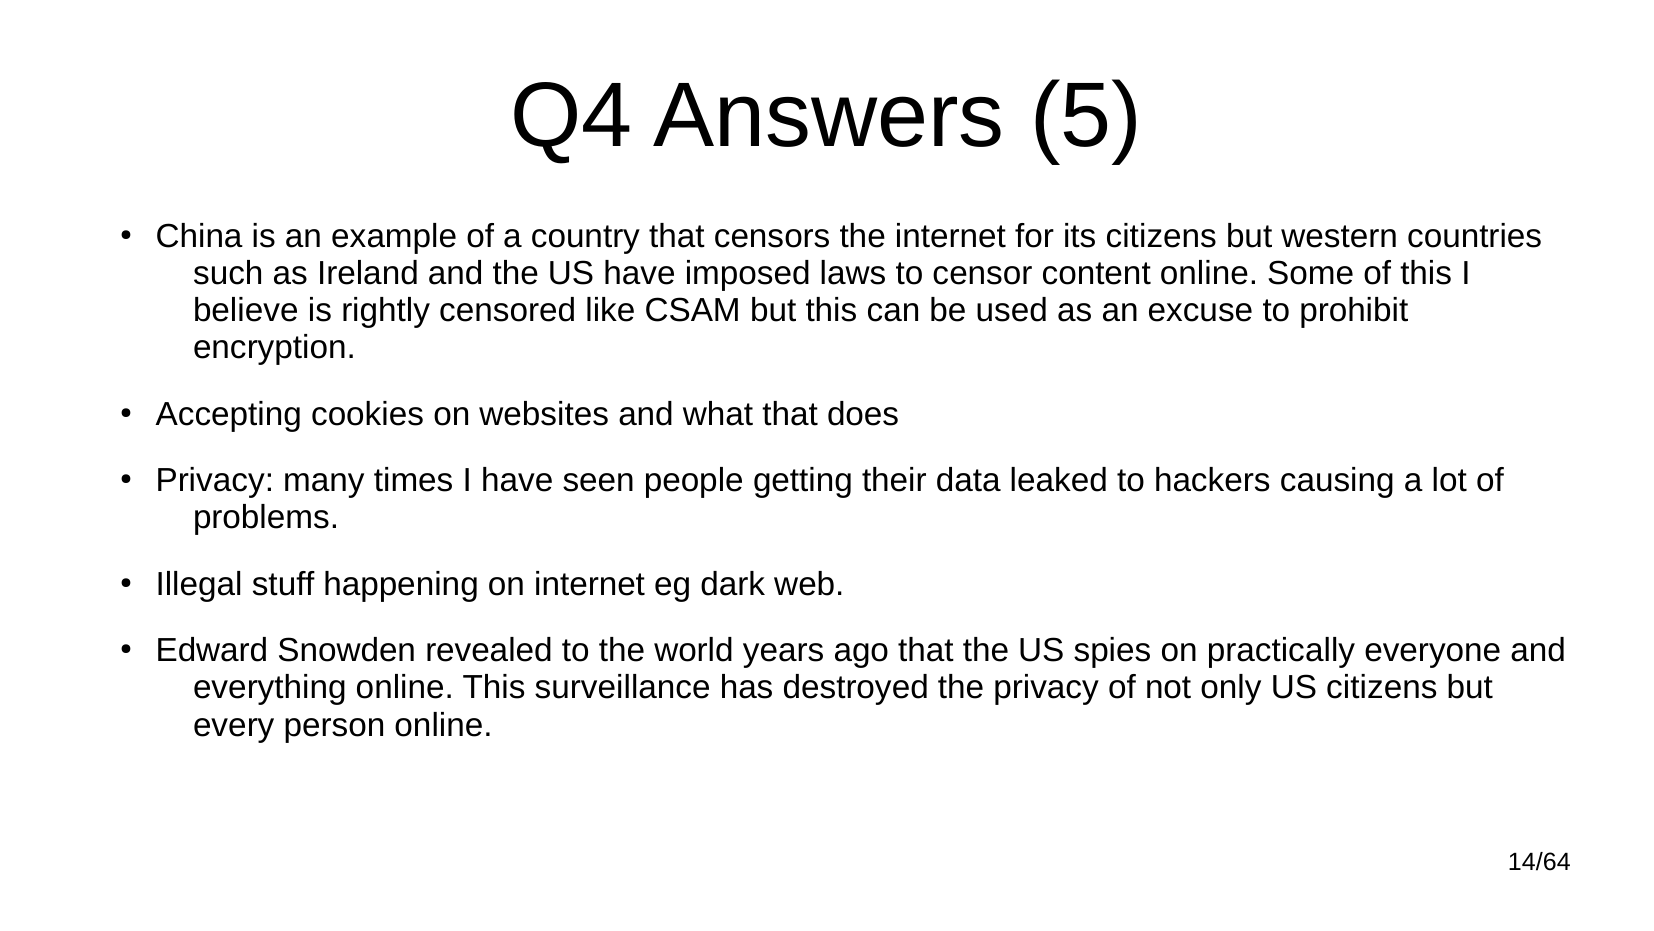

# Q4 Answers (5)
China is an example of a country that censors the internet for its citizens but western countries such as Ireland and the US have imposed laws to censor content online. Some of this I believe is rightly censored like CSAM but this can be used as an excuse to prohibit encryption.
Accepting cookies on websites and what that does
Privacy: many times I have seen people getting their data leaked to hackers causing a lot of problems.
Illegal stuff happening on internet eg dark web.
Edward Snowden revealed to the world years ago that the US spies on practically everyone and everything online. This surveillance has destroyed the privacy of not only US citizens but every person online.
14